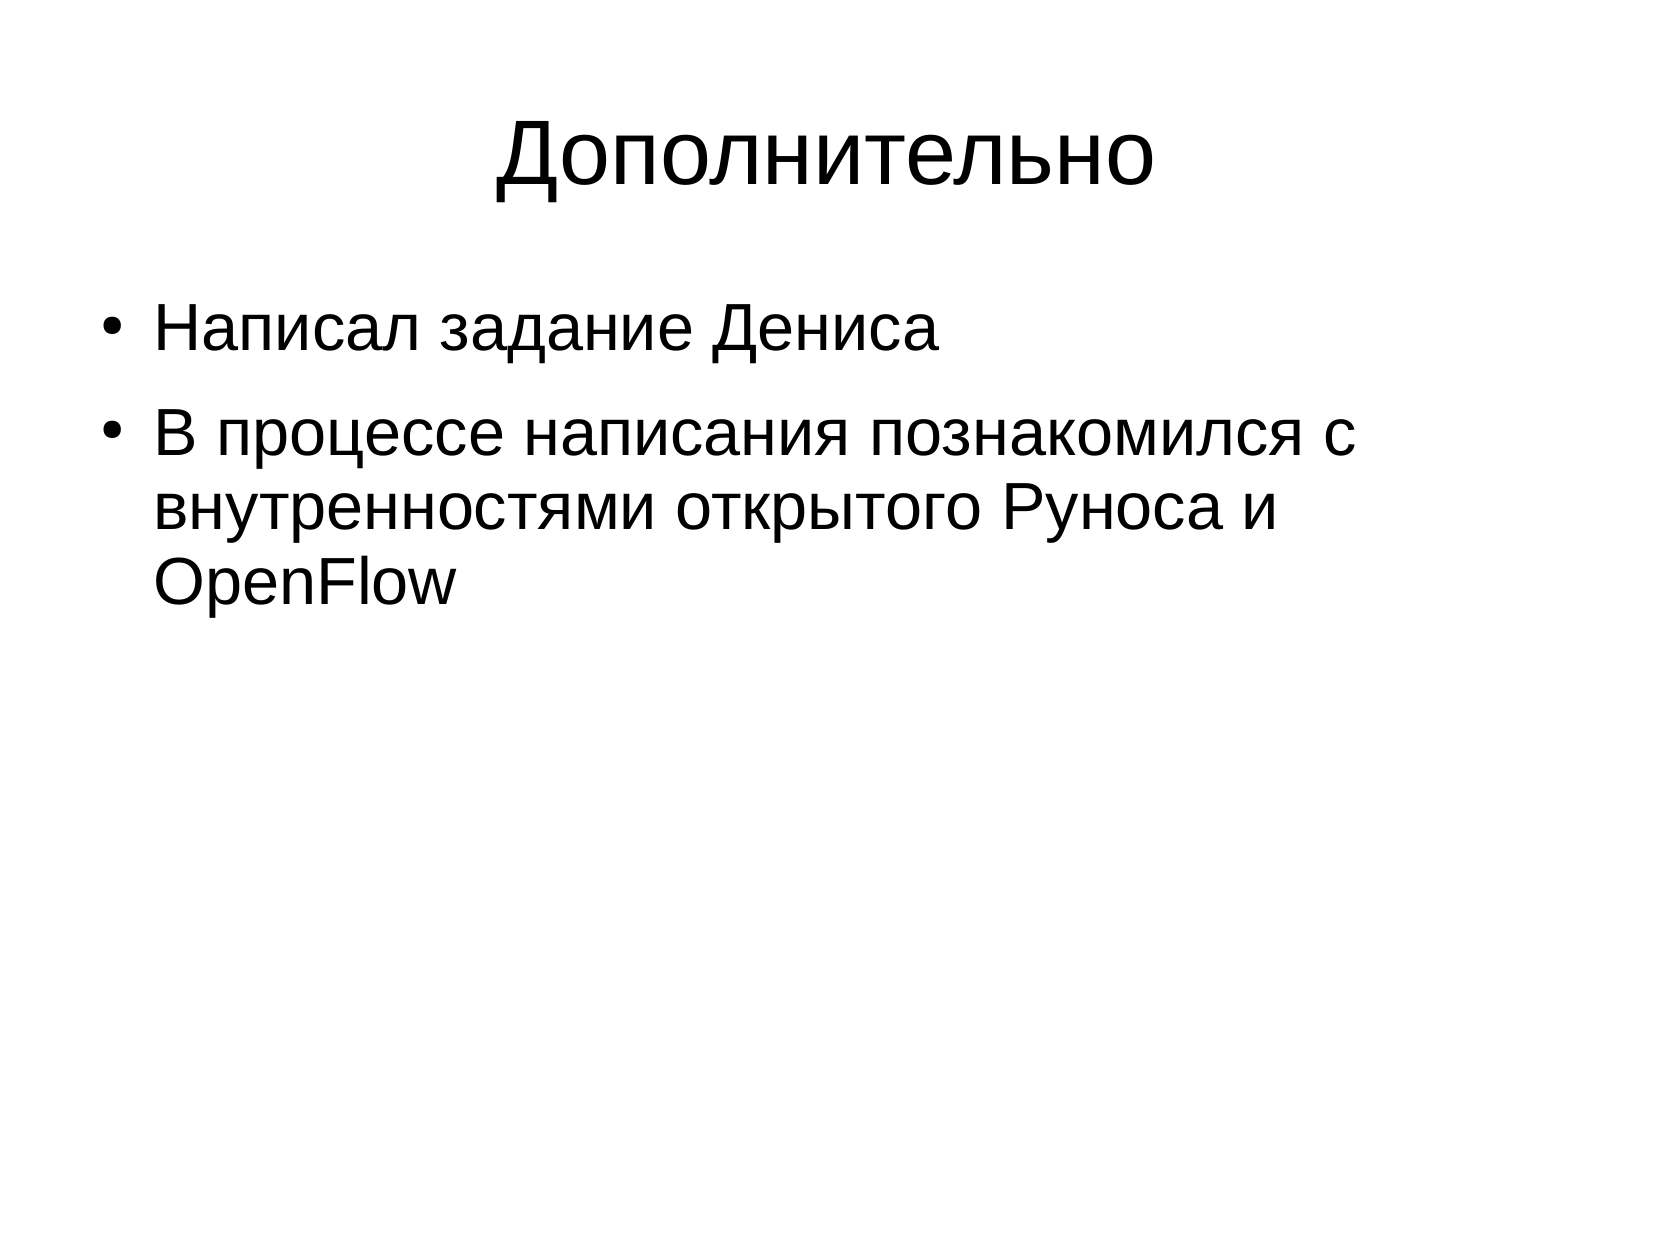

# Дополнительно
Написал задание Дениса
В процессе написания познакомился с внутренностями открытого Руноса и OpenFlow